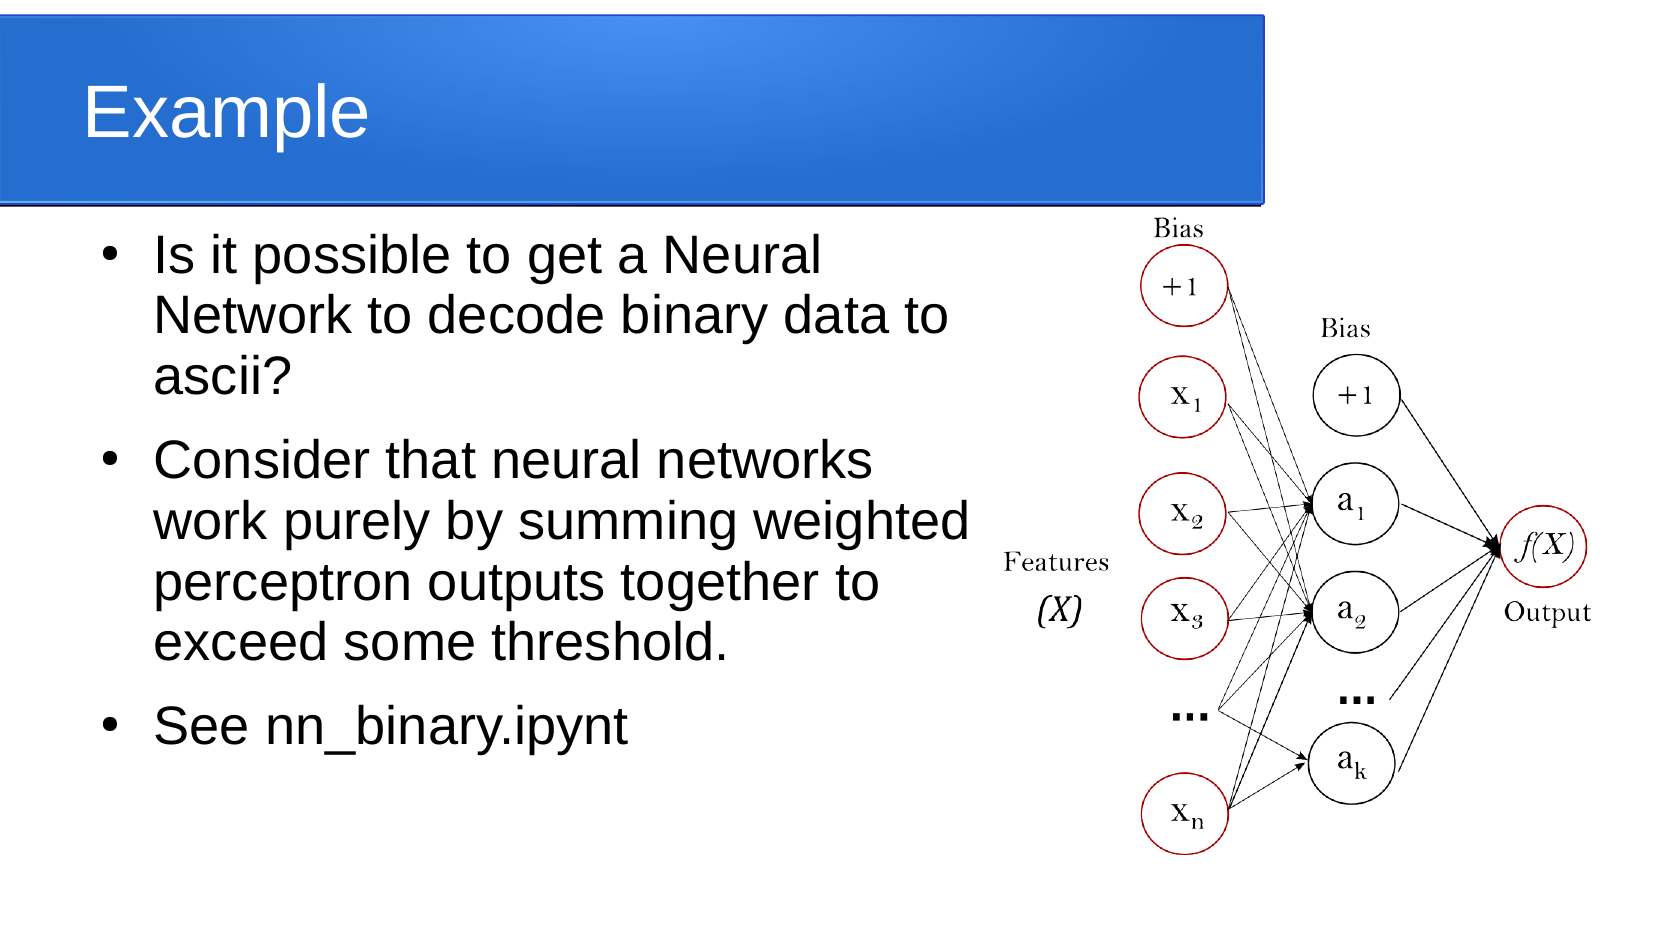

# Example
Is it possible to get a Neural Network to decode binary data to ascii?
Consider that neural networks work purely by summing weighted perceptron outputs together to exceed some threshold.
See nn_binary.ipynt